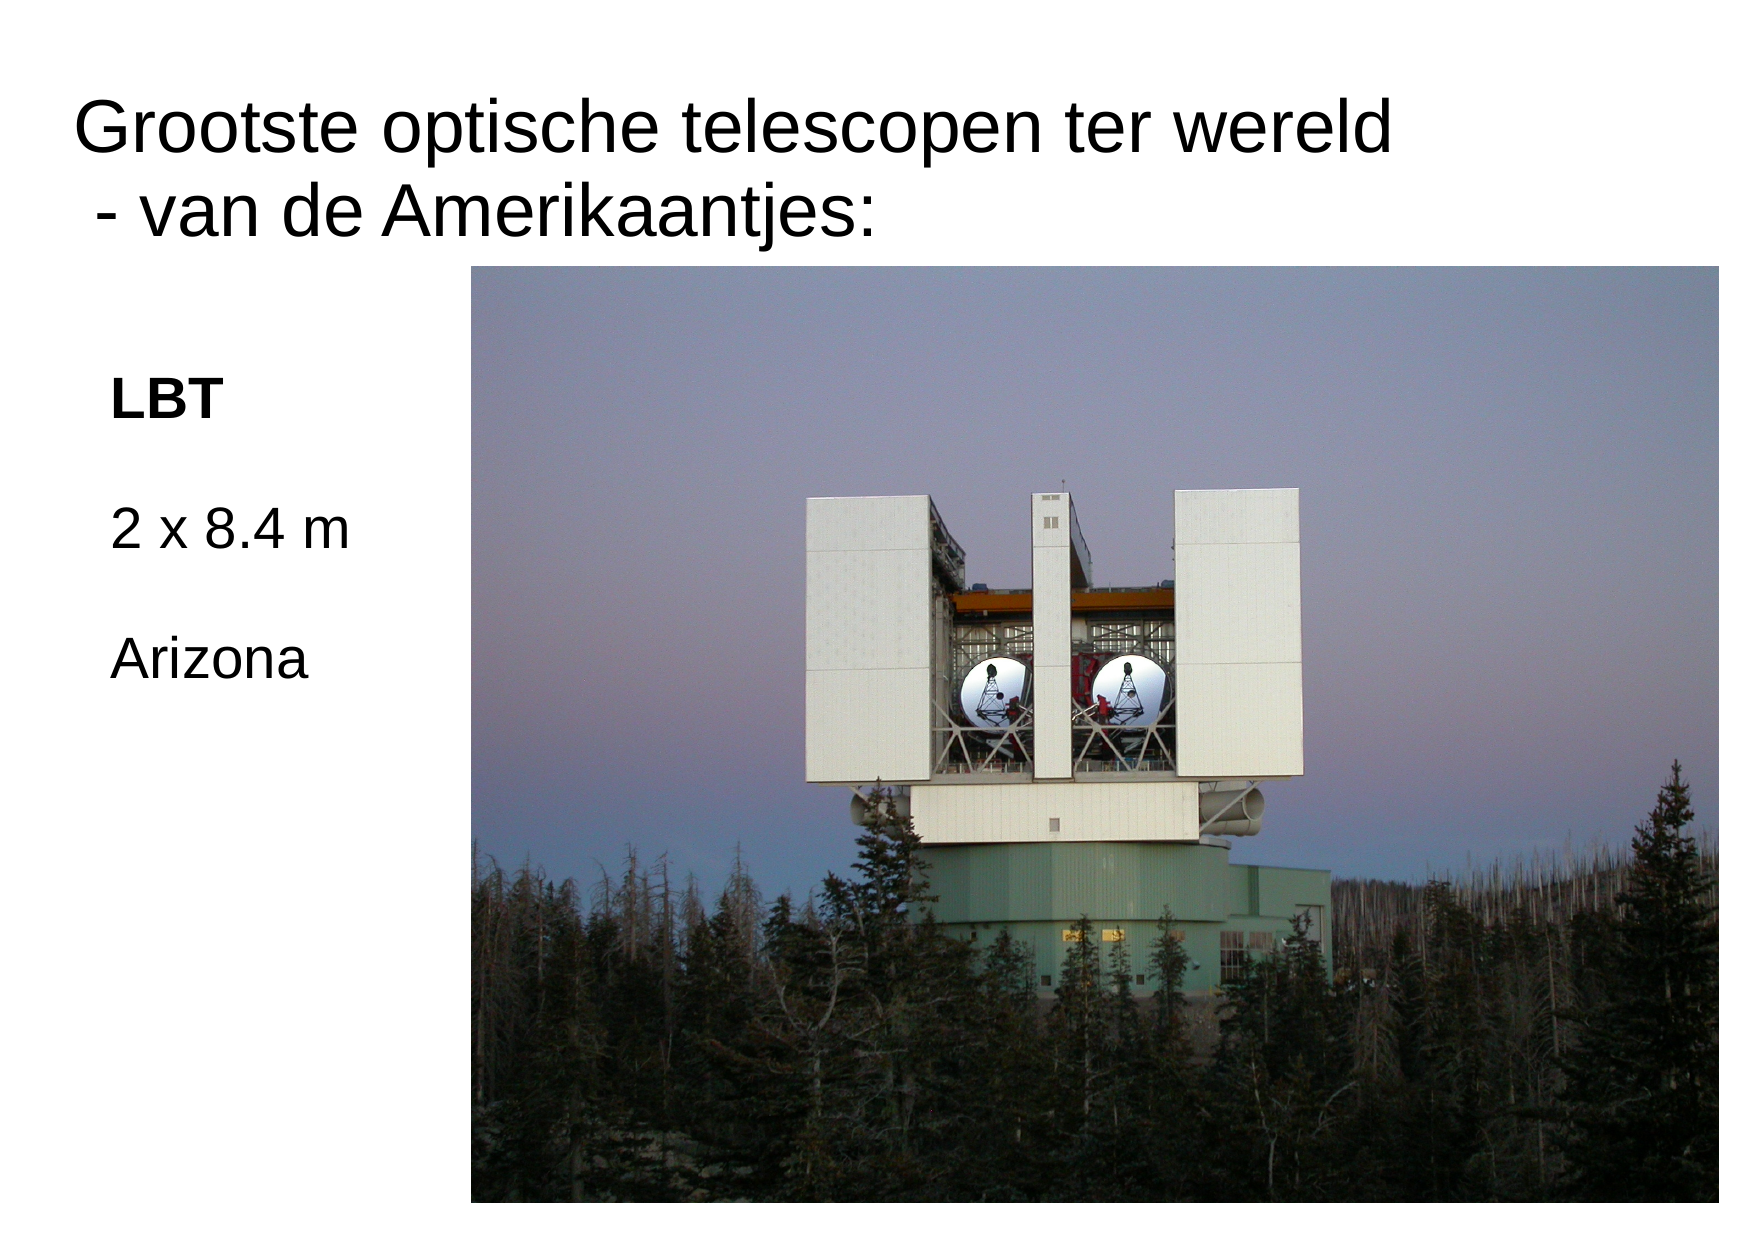

Grootste optische telescopen ter wereld
 - van de Amerikaantjes:
LBT
2 x 8.4 m
Arizona